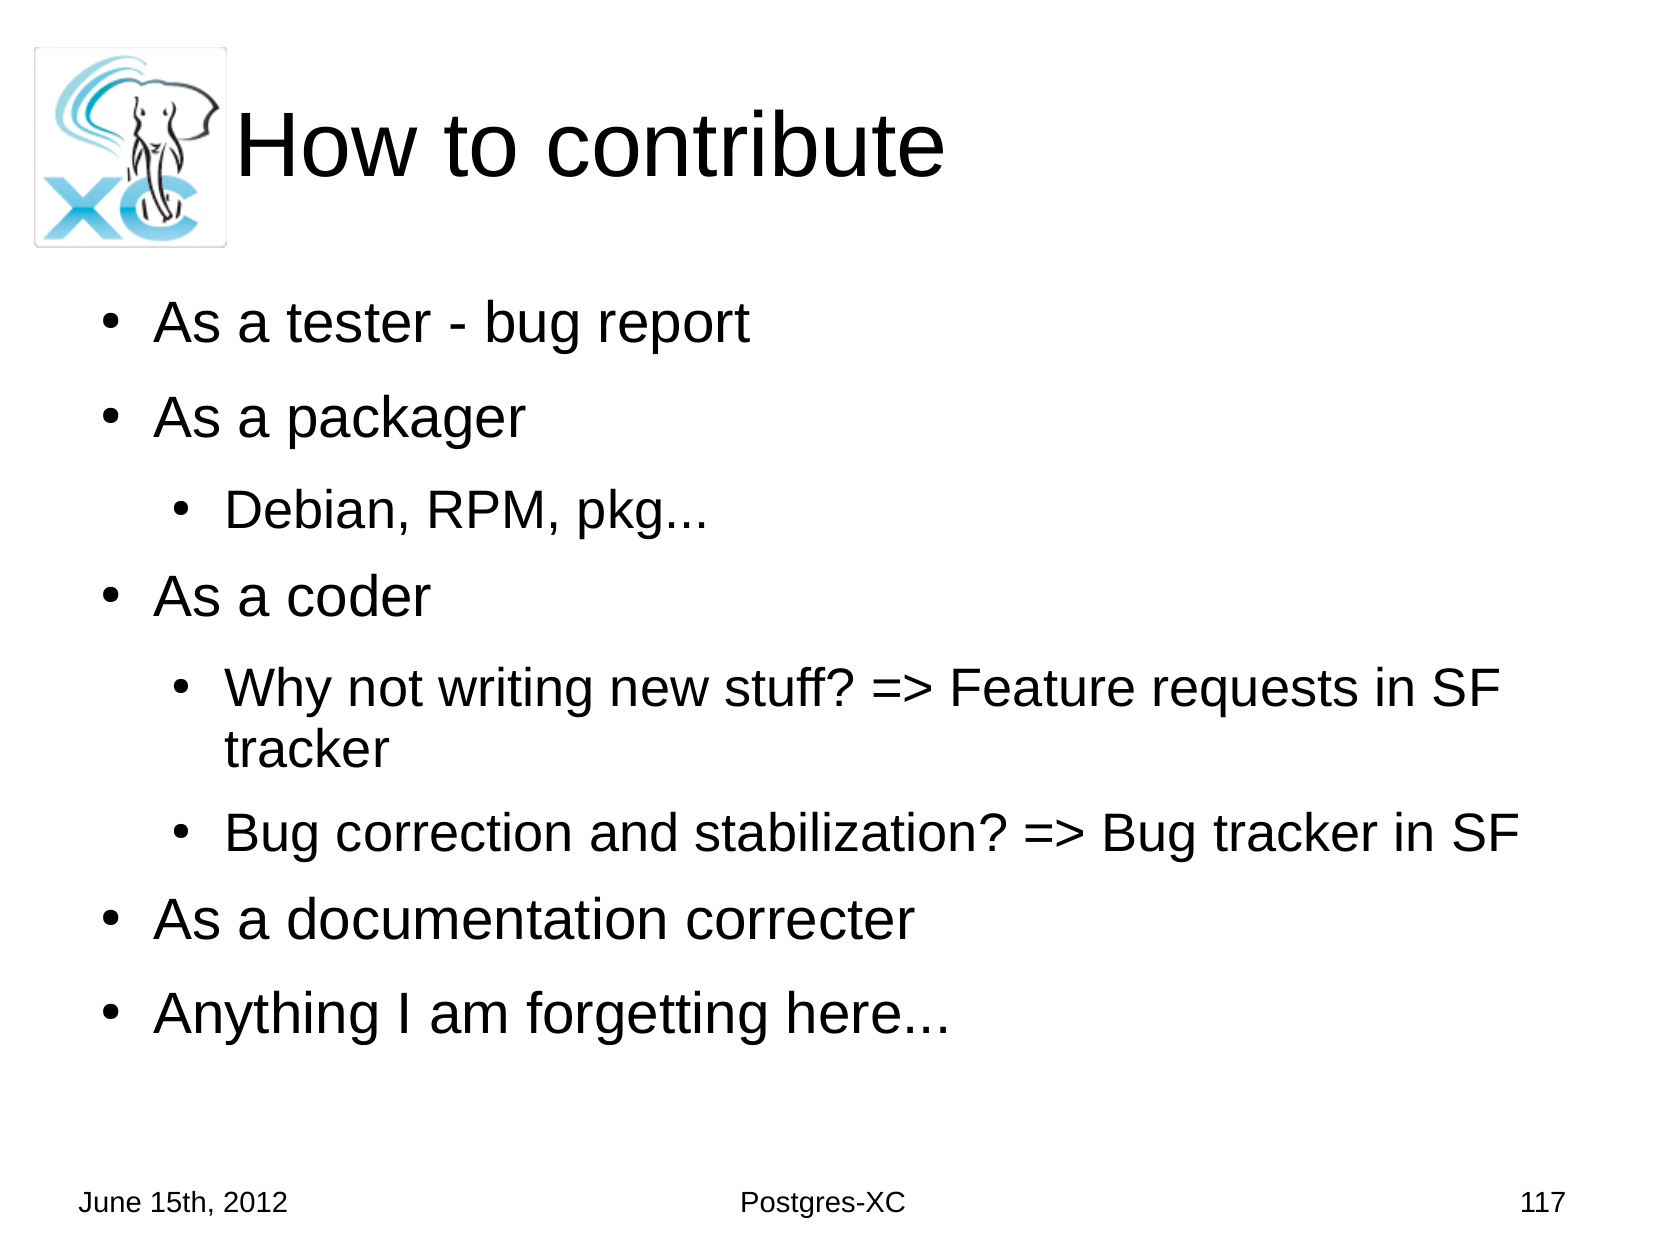

# How to contribute
As a tester - bug report
As a packager
Debian, RPM, pkg...
As a coder
Why not writing new stuff? => Feature requests in SF tracker
Bug correction and stabilization? => Bug tracker in SF
As a documentation correcter
Anything I am forgetting here...
117